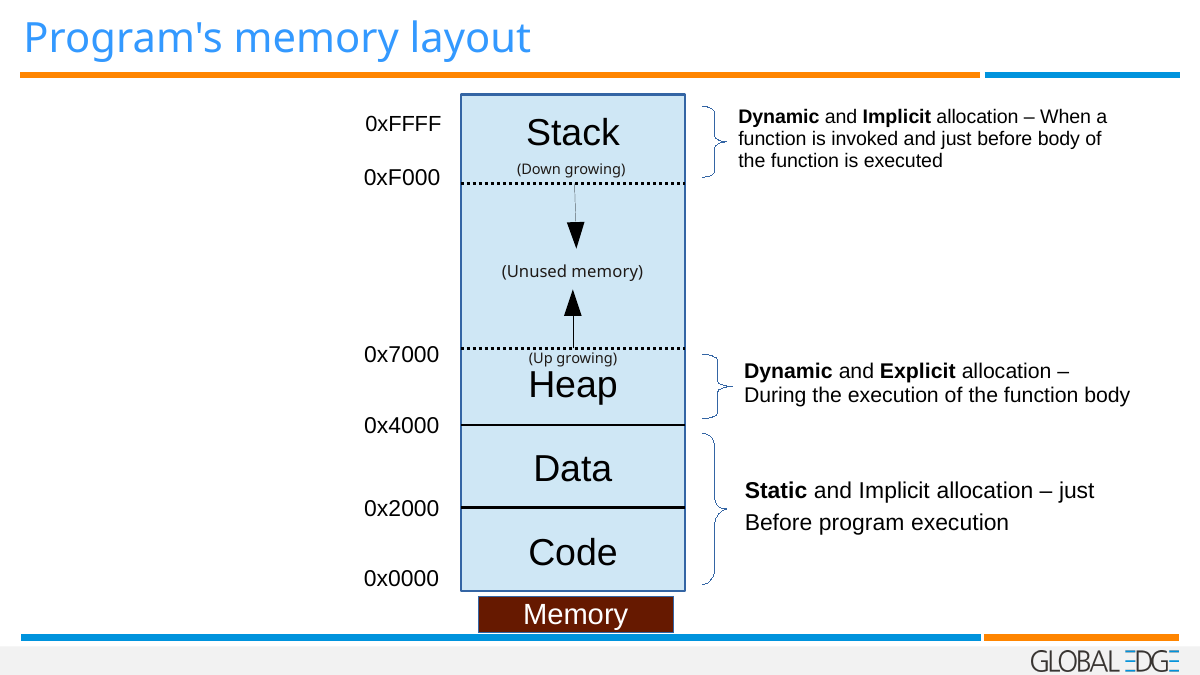

# Program's memory layout
Stack
Heap
Data
Code
Dynamic and Implicit allocation – When a
function is invoked and just before body of the function is executed
0xFFFF
 (Down growing)
0xF000
(Unused memory)
0x7000
(Up growing)
Dynamic and Explicit allocation – During the execution of the function body
0x4000
 Static and Implicit allocation – just
 Before program execution
0x2000
0x0000
Memory